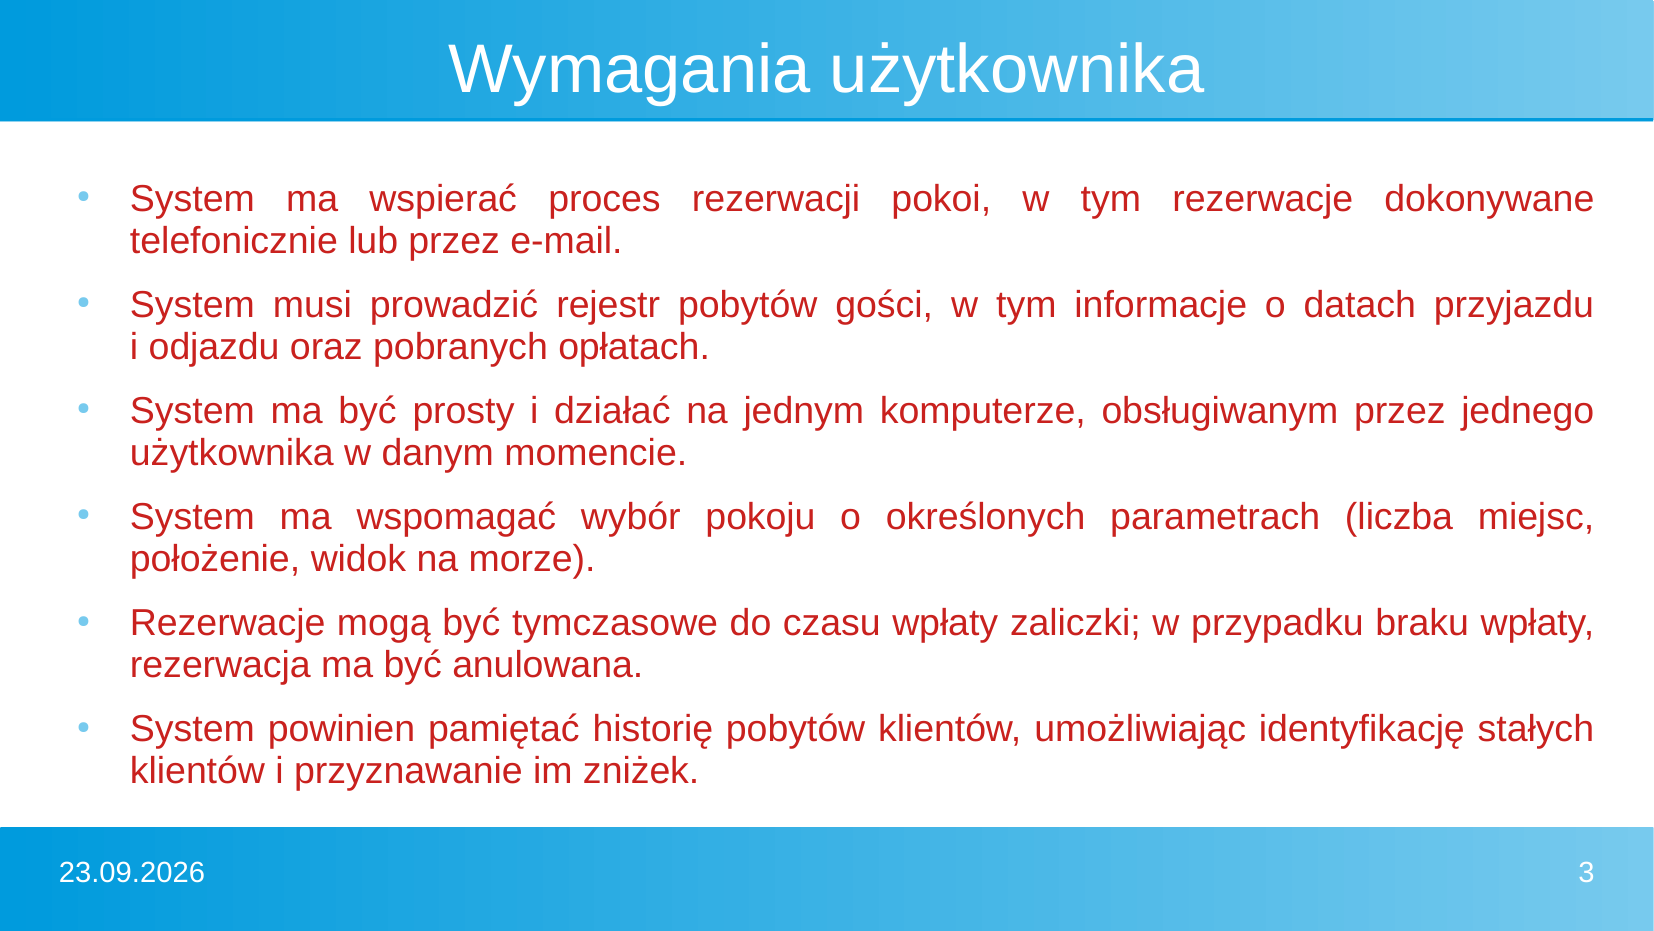

# Wymagania użytkownika
System ma wspierać proces rezerwacji pokoi, w tym rezerwacje dokonywane telefonicznie lub przez e-mail.
System musi prowadzić rejestr pobytów gości, w tym informacje o datach przyjazdu i odjazdu oraz pobranych opłatach.
System ma być prosty i działać na jednym komputerze, obsługiwanym przez jednego użytkownika w danym momencie.
System ma wspomagać wybór pokoju o określonych parametrach (liczba miejsc, położenie, widok na morze).
Rezerwacje mogą być tymczasowe do czasu wpłaty zaliczki; w przypadku braku wpłaty, rezerwacja ma być anulowana.
System powinien pamiętać historię pobytów klientów, umożliwiając identyfikację stałych klientów i przyznawanie im zniżek.
3